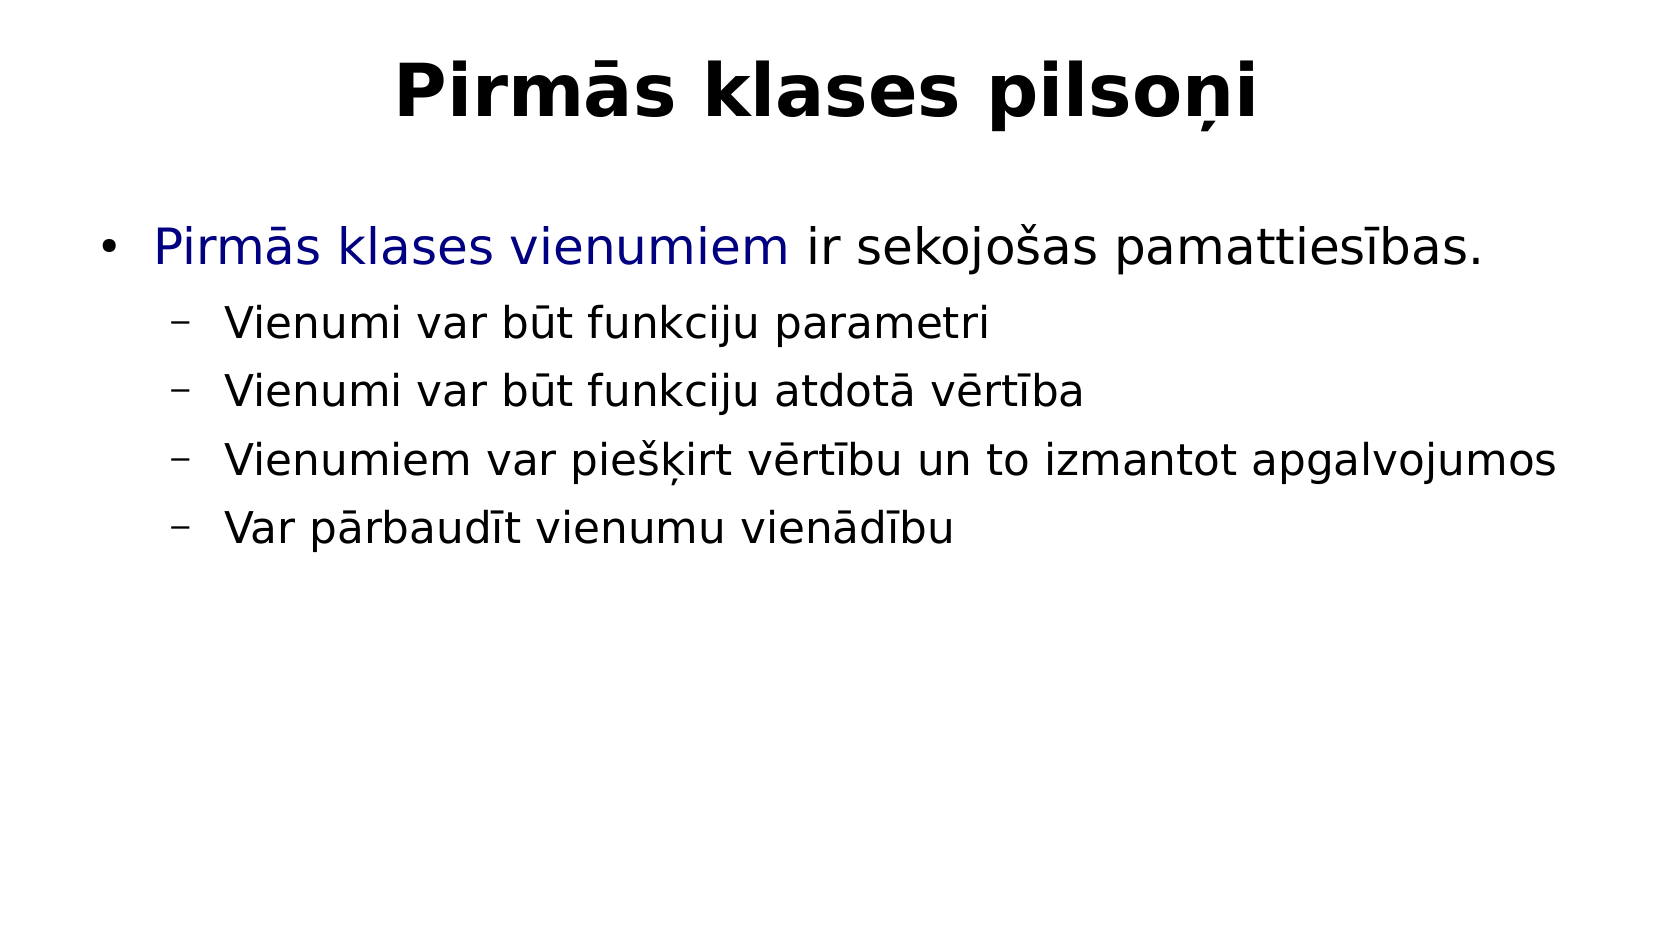

# Pirmās klases pilsoņi
Pirmās klases vienumiem ir sekojošas pamattiesības.
Vienumi var būt funkciju parametri
Vienumi var būt funkciju atdotā vērtība
Vienumiem var piešķirt vērtību un to izmantot apgalvojumos
Var pārbaudīt vienumu vienādību